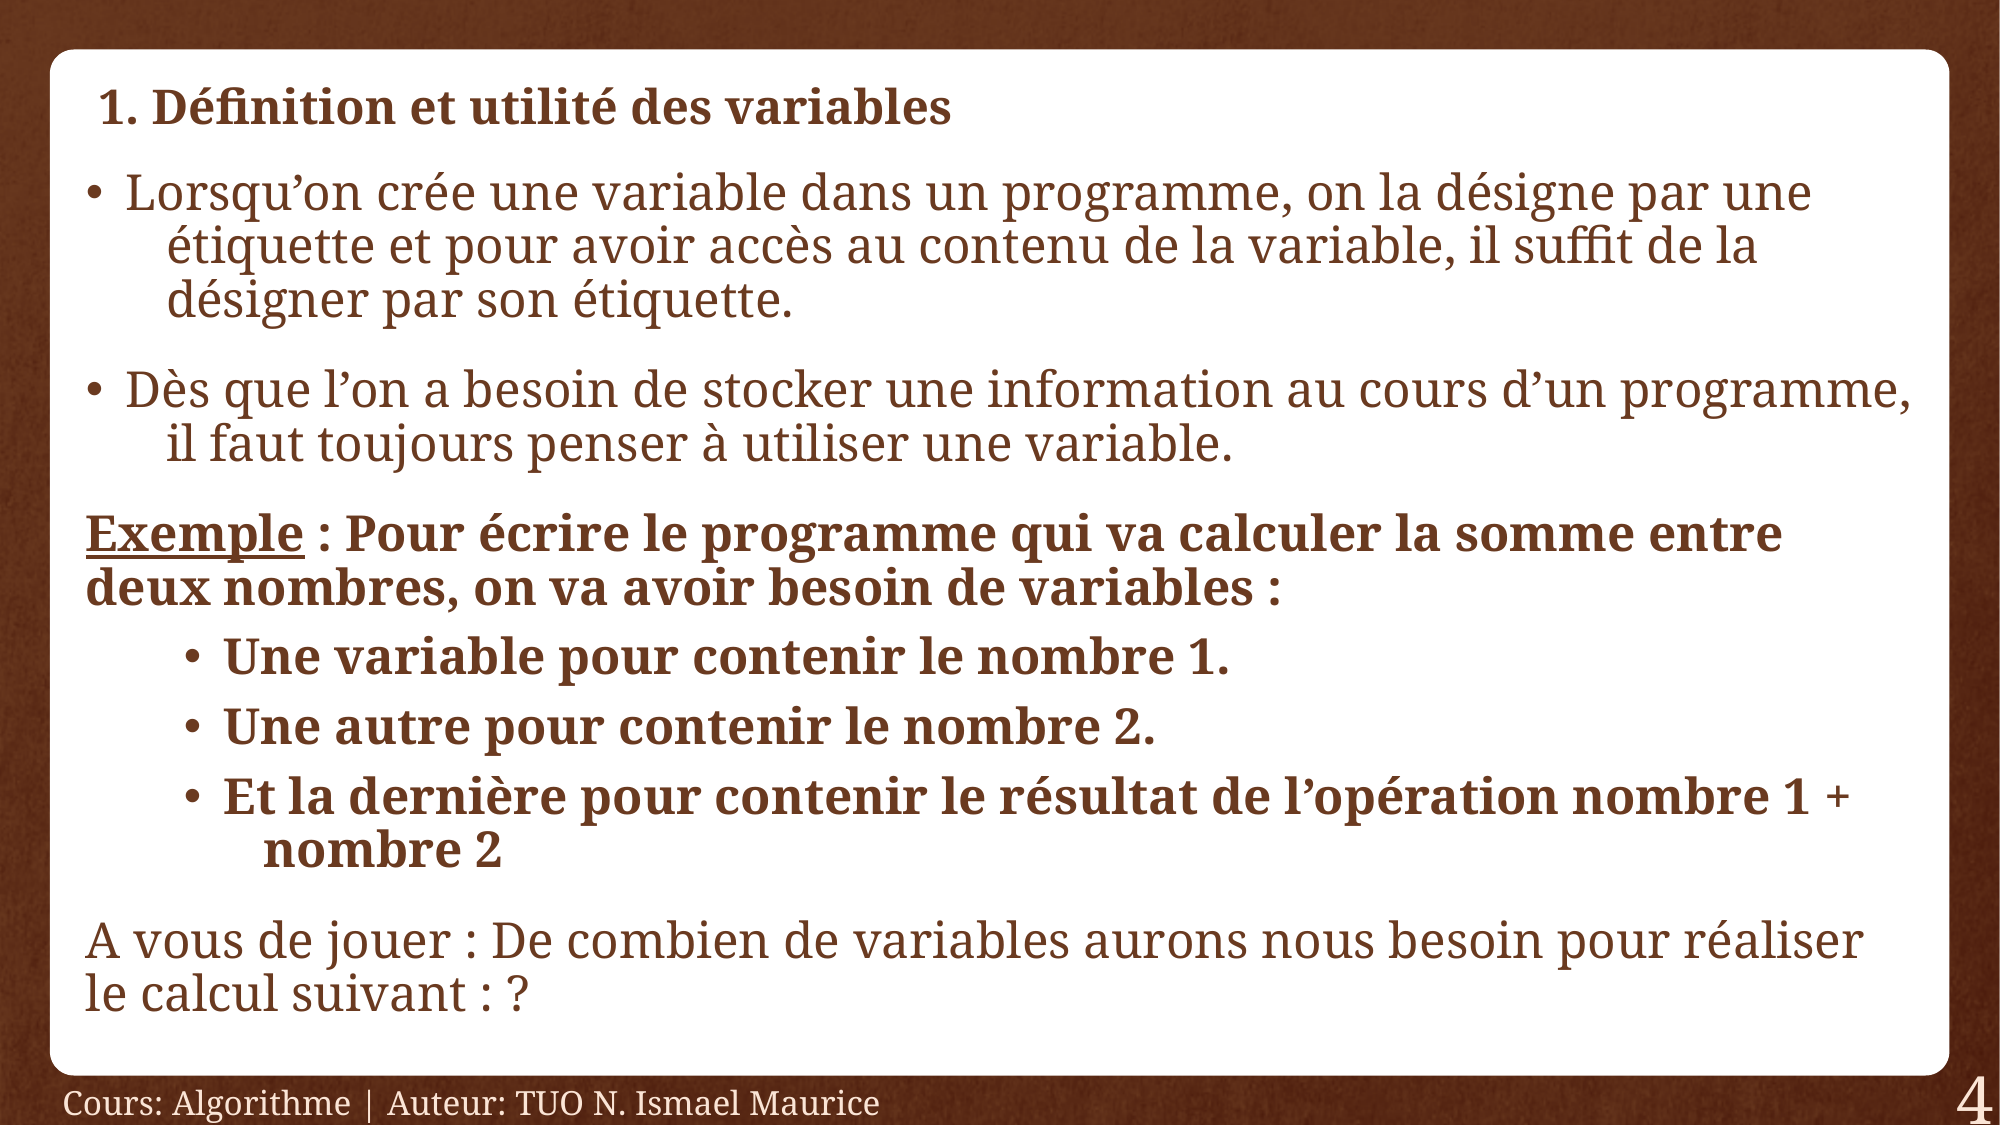

# 1. Définition et utilité des variables
Lorsqu’on crée une variable dans un programme, on la désigne par une étiquette et pour avoir accès au contenu de la variable, il suffit de la désigner par son étiquette.
Dès que l’on a besoin de stocker une information au cours d’un programme, il faut toujours penser à utiliser une variable.
Exemple : Pour écrire le programme qui va calculer la somme entre deux nombres, on va avoir besoin de variables :
Une variable pour contenir le nombre 1.
Une autre pour contenir le nombre 2.
Et la dernière pour contenir le résultat de l’opération nombre 1 + nombre 2
A vous de jouer : De combien de variables aurons nous besoin pour réaliser le calcul suivant : ?
Cours: Algorithme | Auteur: TUO N. Ismael Maurice